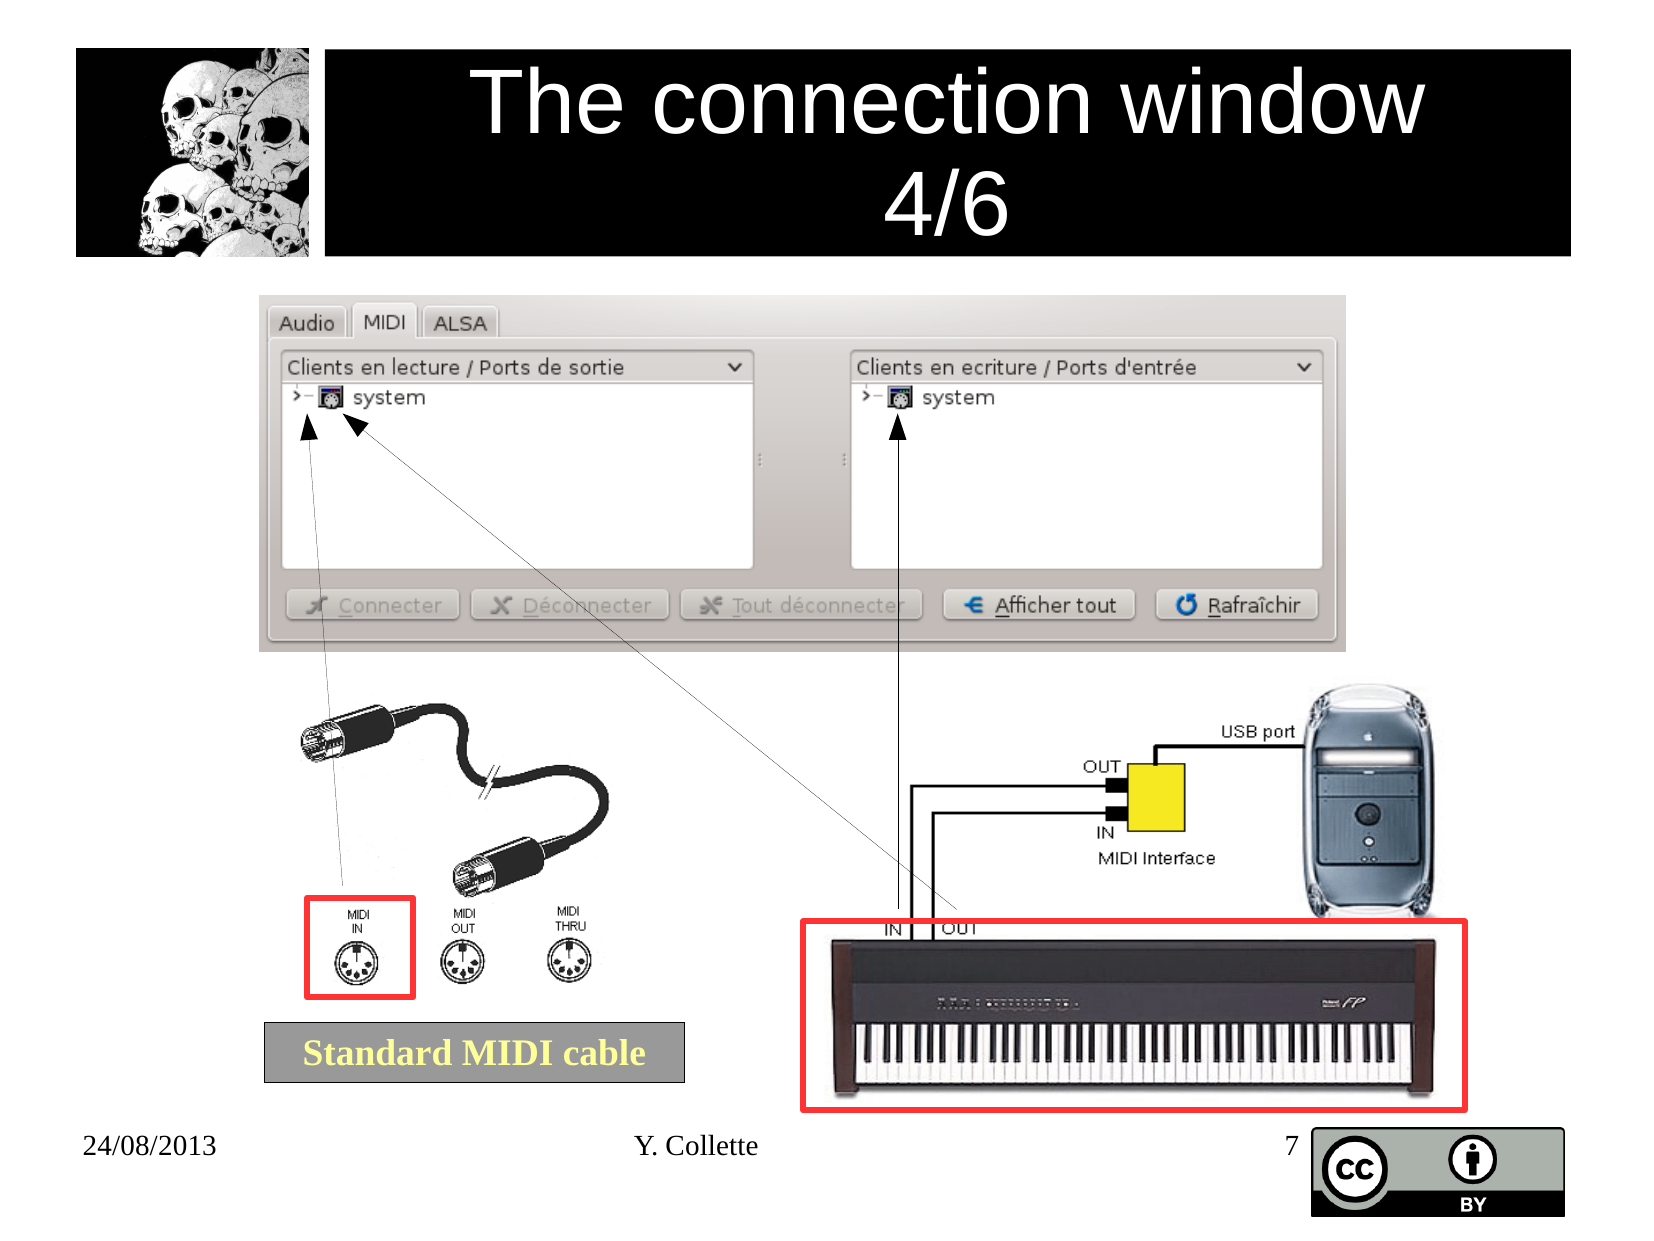

# The connection window
4/6
Standard MIDI cable
Y. Collette
7